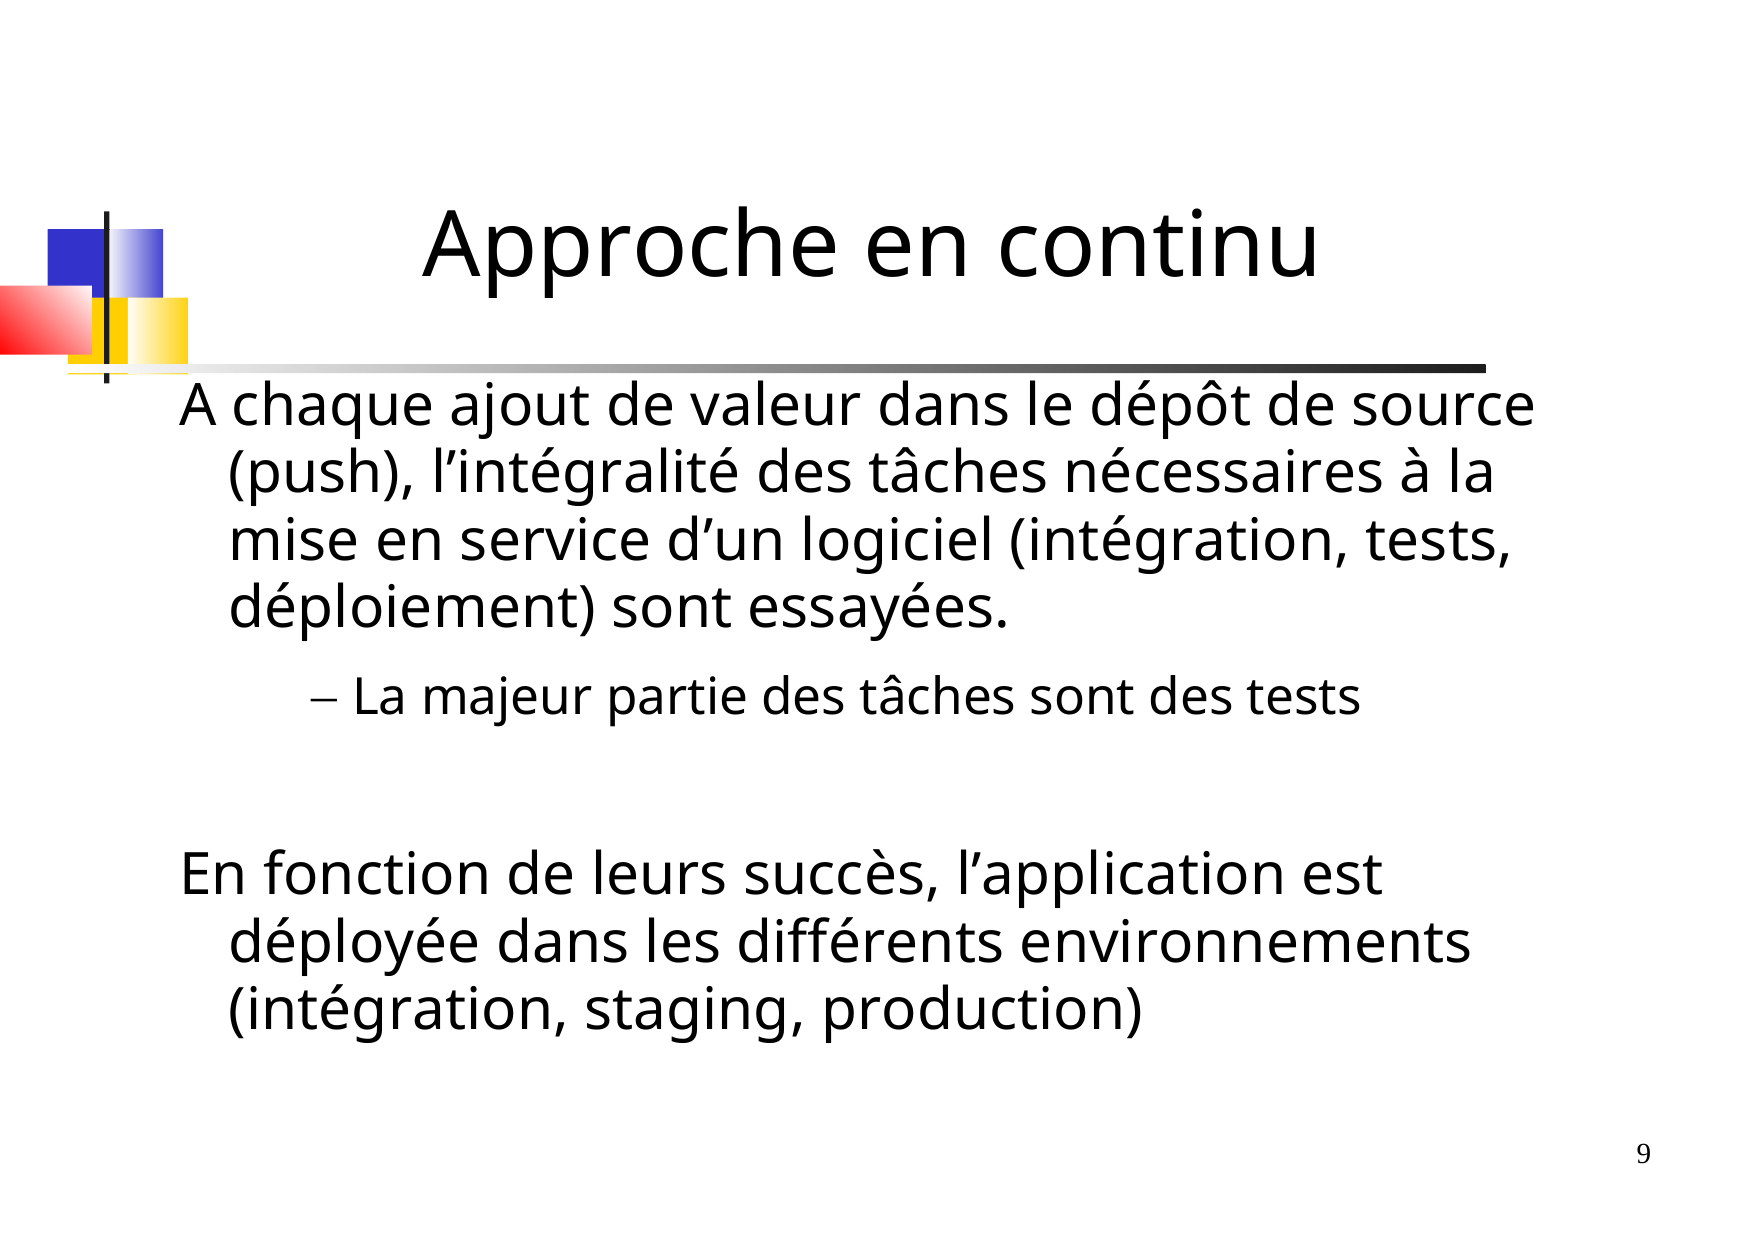

# Approche en continu
A chaque ajout de valeur dans le dépôt de source (push), l’intégralité des tâches nécessaires à la mise en service d’un logiciel (intégration, tests, déploiement) sont essayées.
La majeur partie des tâches sont des tests
En fonction de leurs succès, l’application est déployée dans les différents environnements (intégration, staging, production)